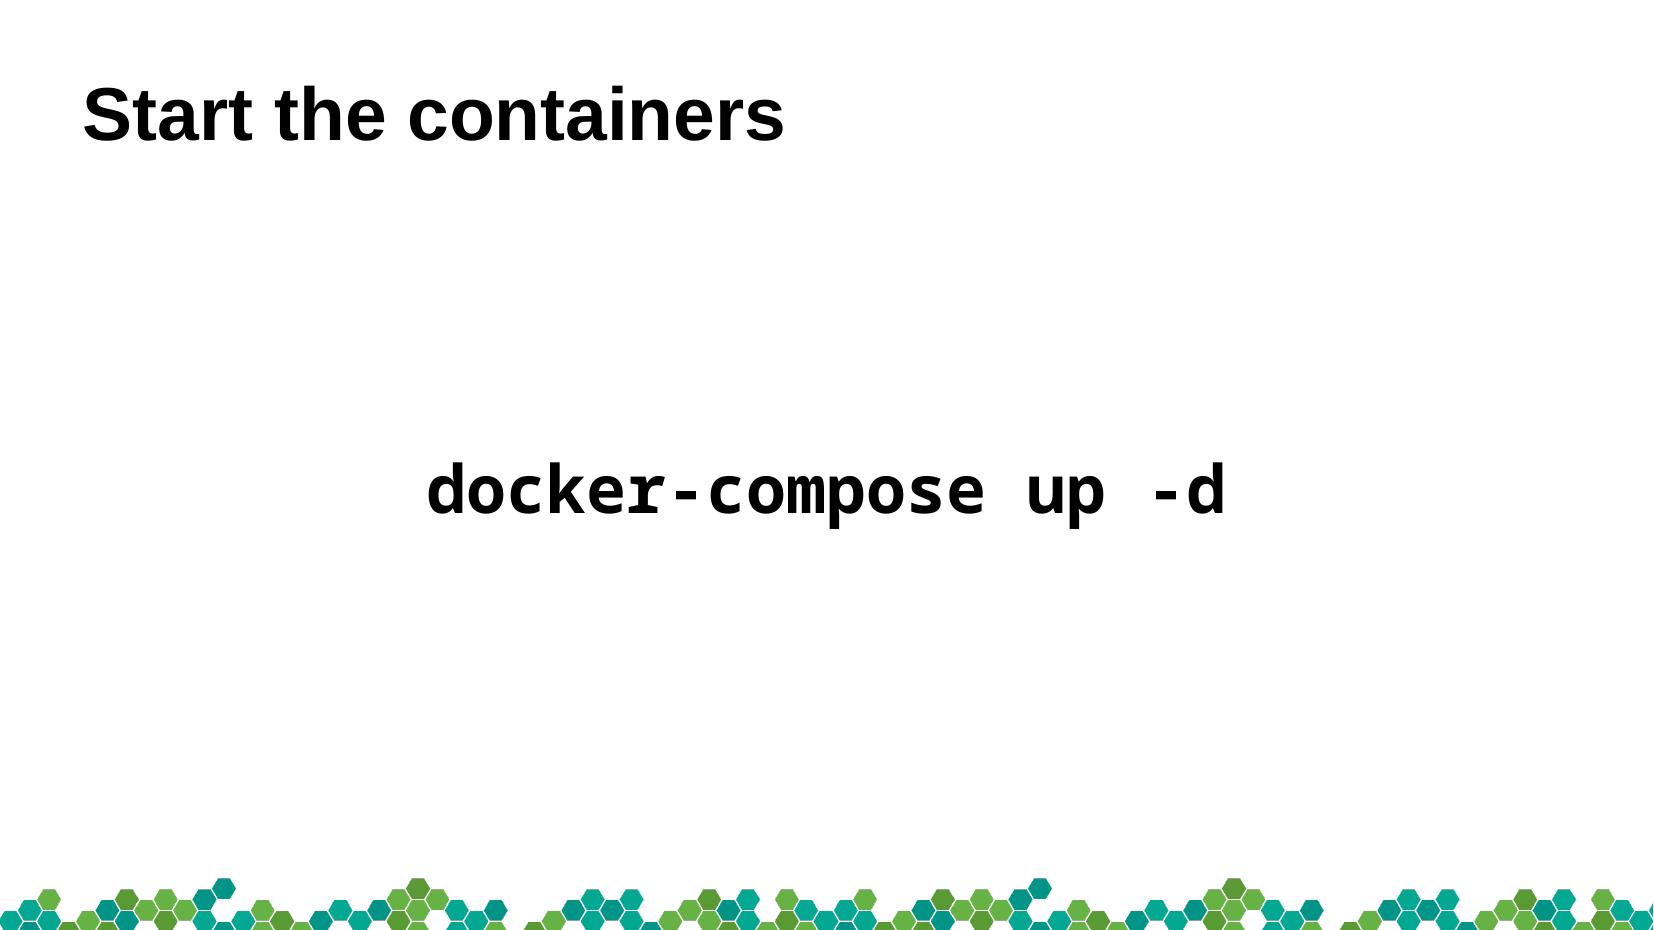

Start the containers
# docker-compose up -d